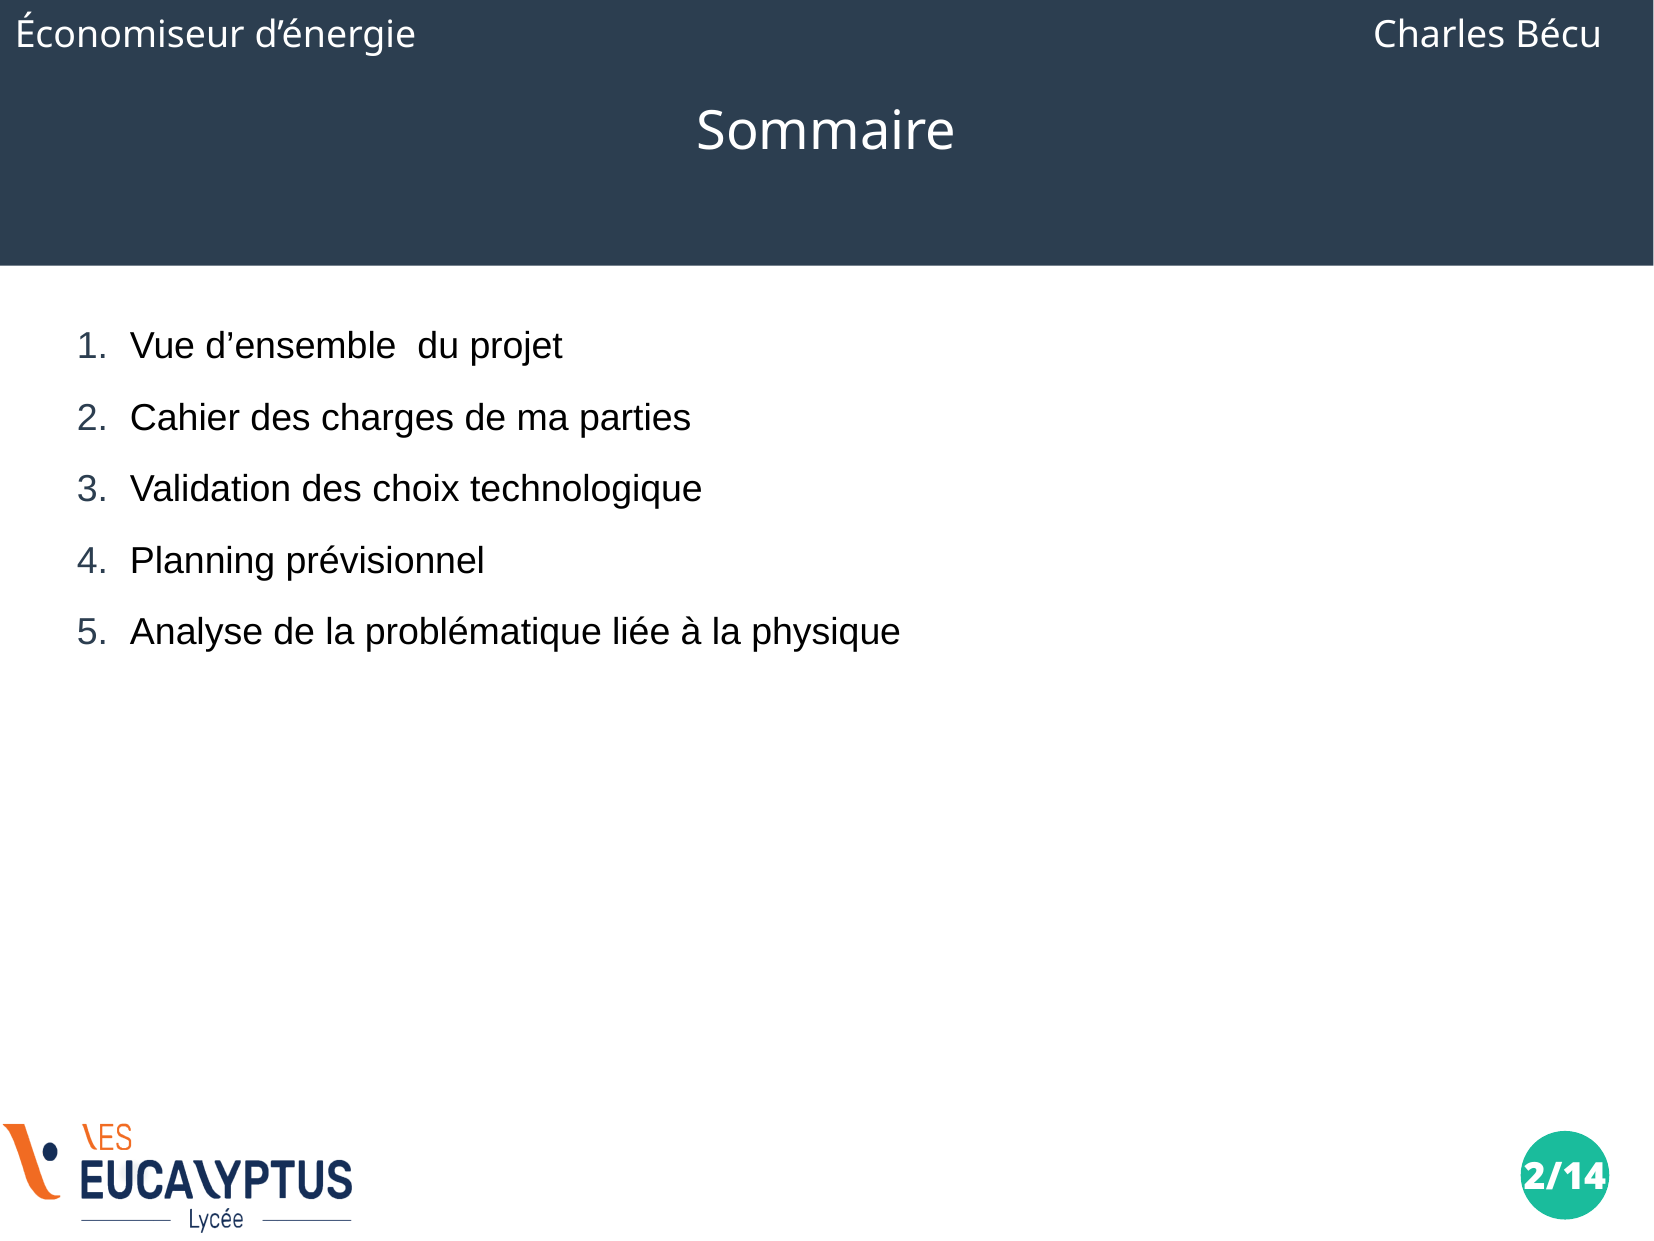

Économiseur d’énergie
Charles Bécu
Sommaire
# Vue d’ensemble du projet
Cahier des charges de ma parties
Validation des choix technologique
Planning prévisionnel
Analyse de la problématique liée à la physique
2